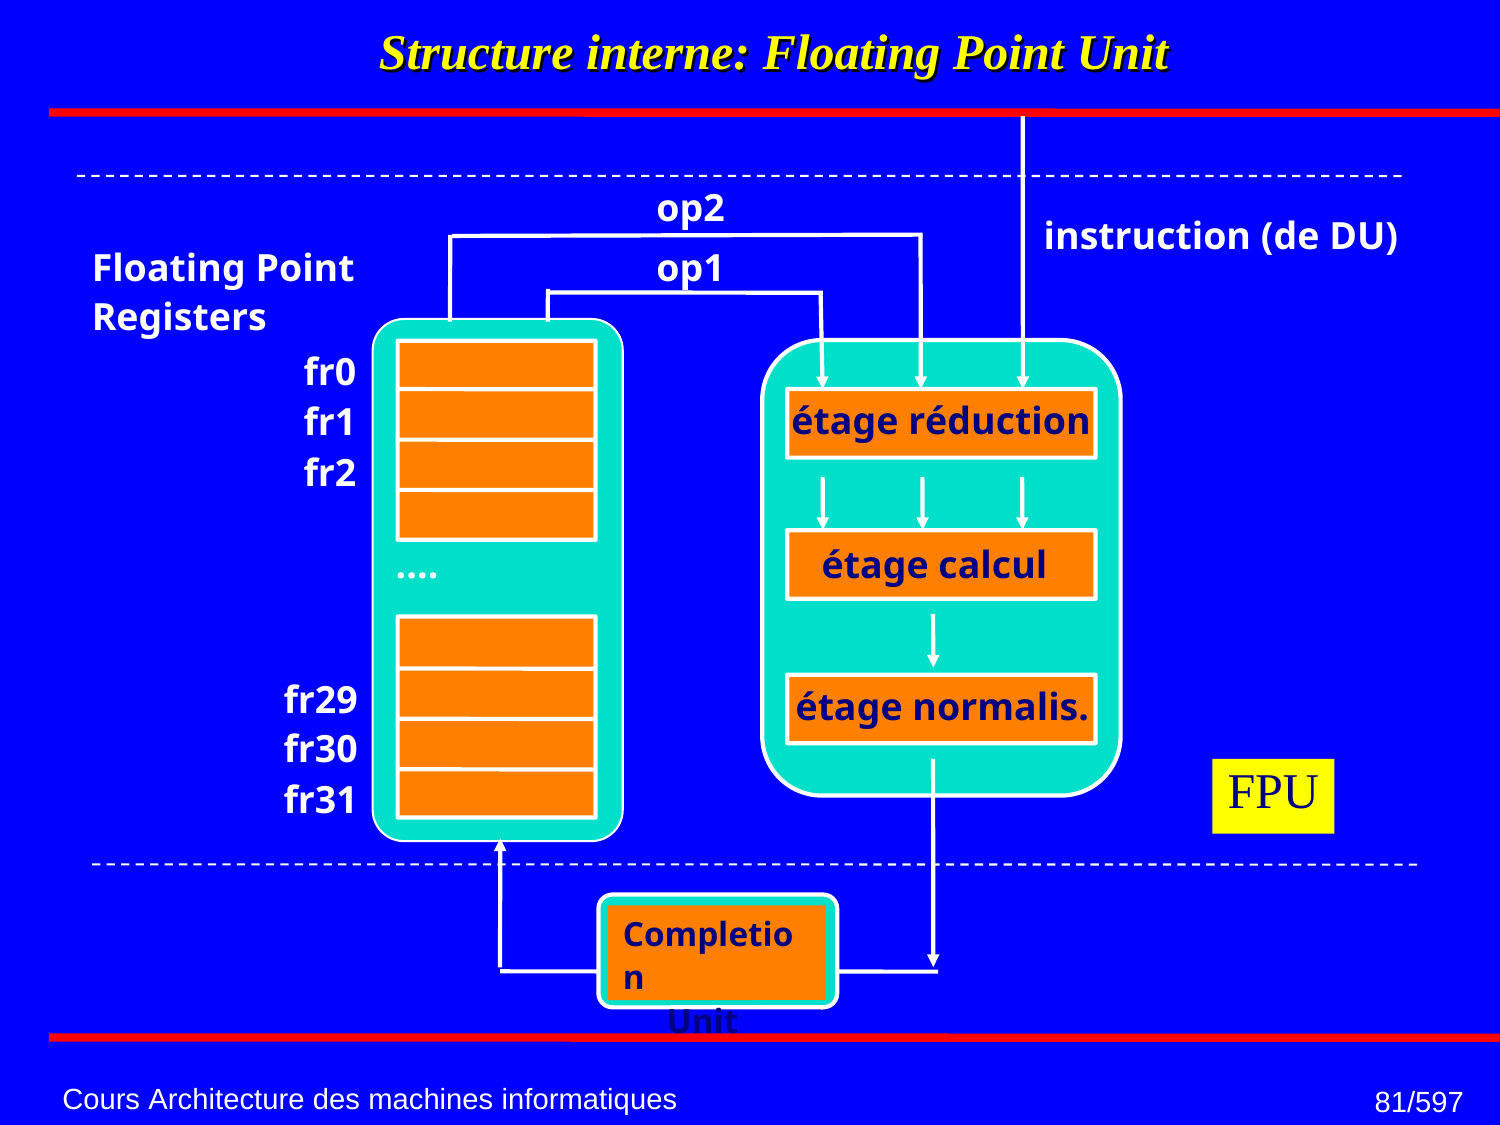

# Structure interne: Floating Point Unit
op2
instruction (de DU)
Floating Point
Registers
op1
fr0
fr1
fr2
étage réduction
 ....
étage calcul
fr29
fr30
fr31
étage normalis.
FPU
Completion
 Unit